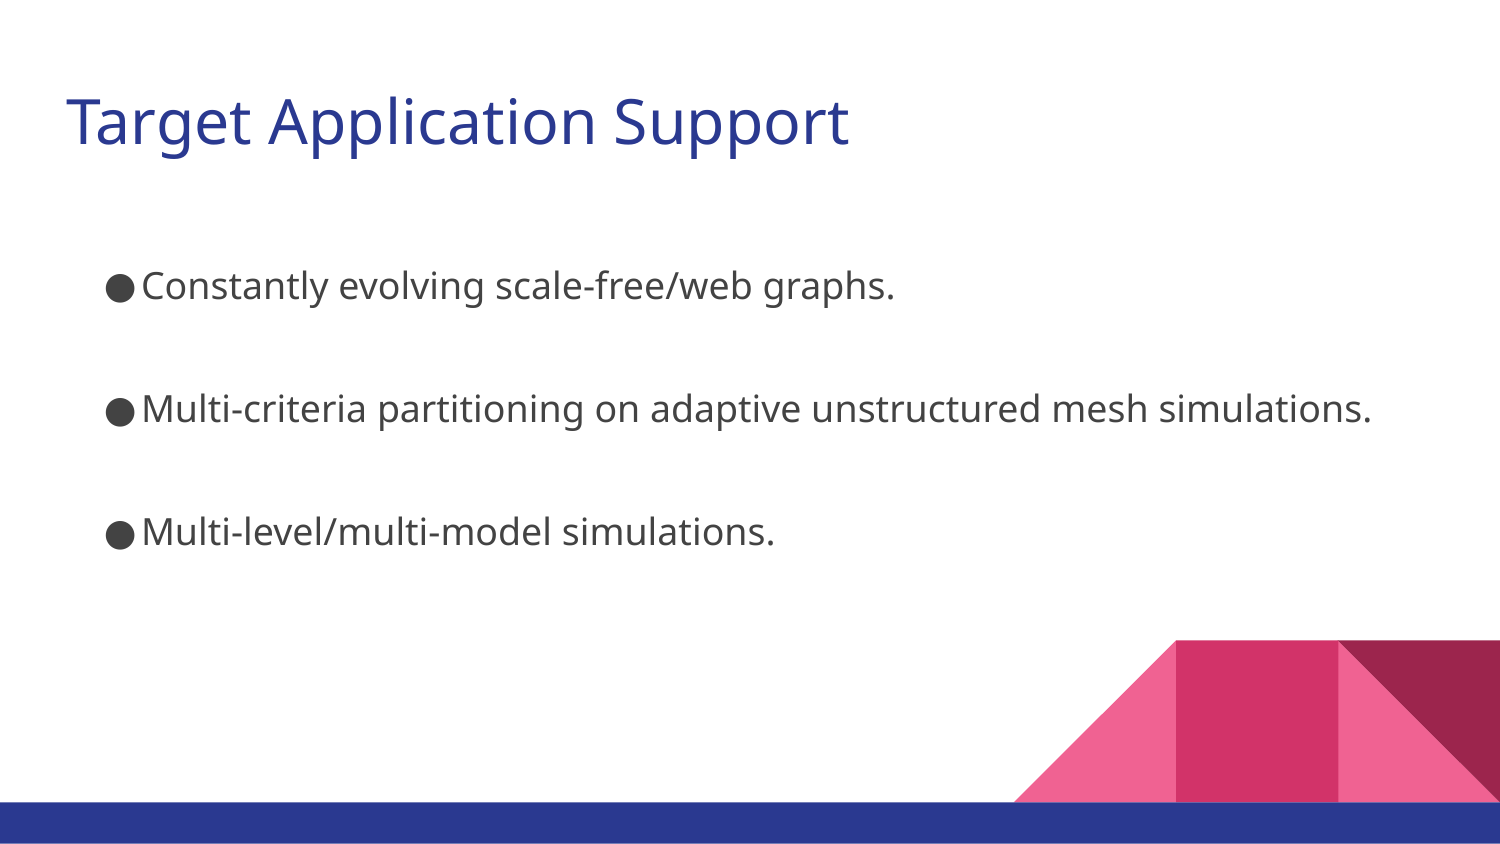

# Target Application Support
Constantly evolving scale-free/web graphs.
Multi-criteria partitioning on adaptive unstructured mesh simulations.
Multi-level/multi-model simulations.